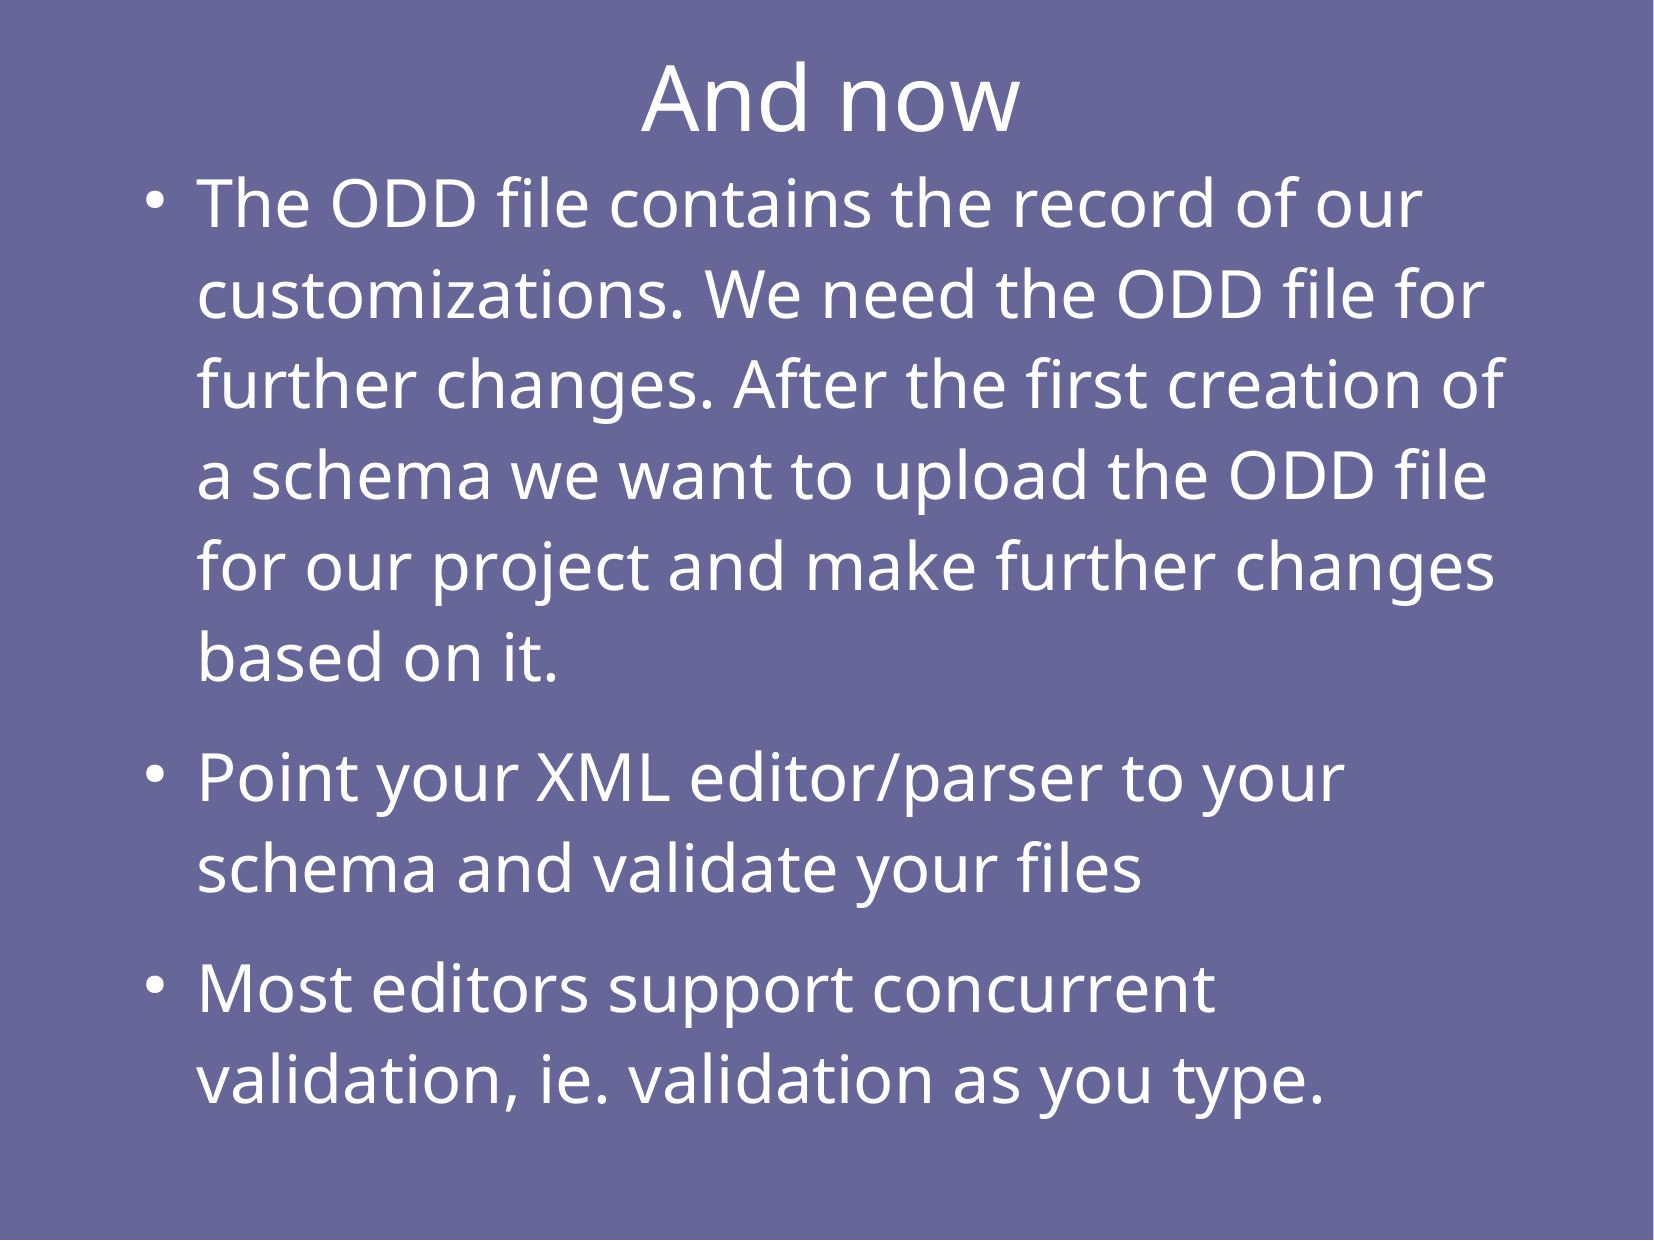

And now
# The ODD file contains the record of our customizations. We need the ODD file for further changes. After the first creation of a schema we want to upload the ODD file for our project and make further changes based on it.
Point your XML editor/parser to your schema and validate your files
Most editors support concurrent validation, ie. validation as you type.